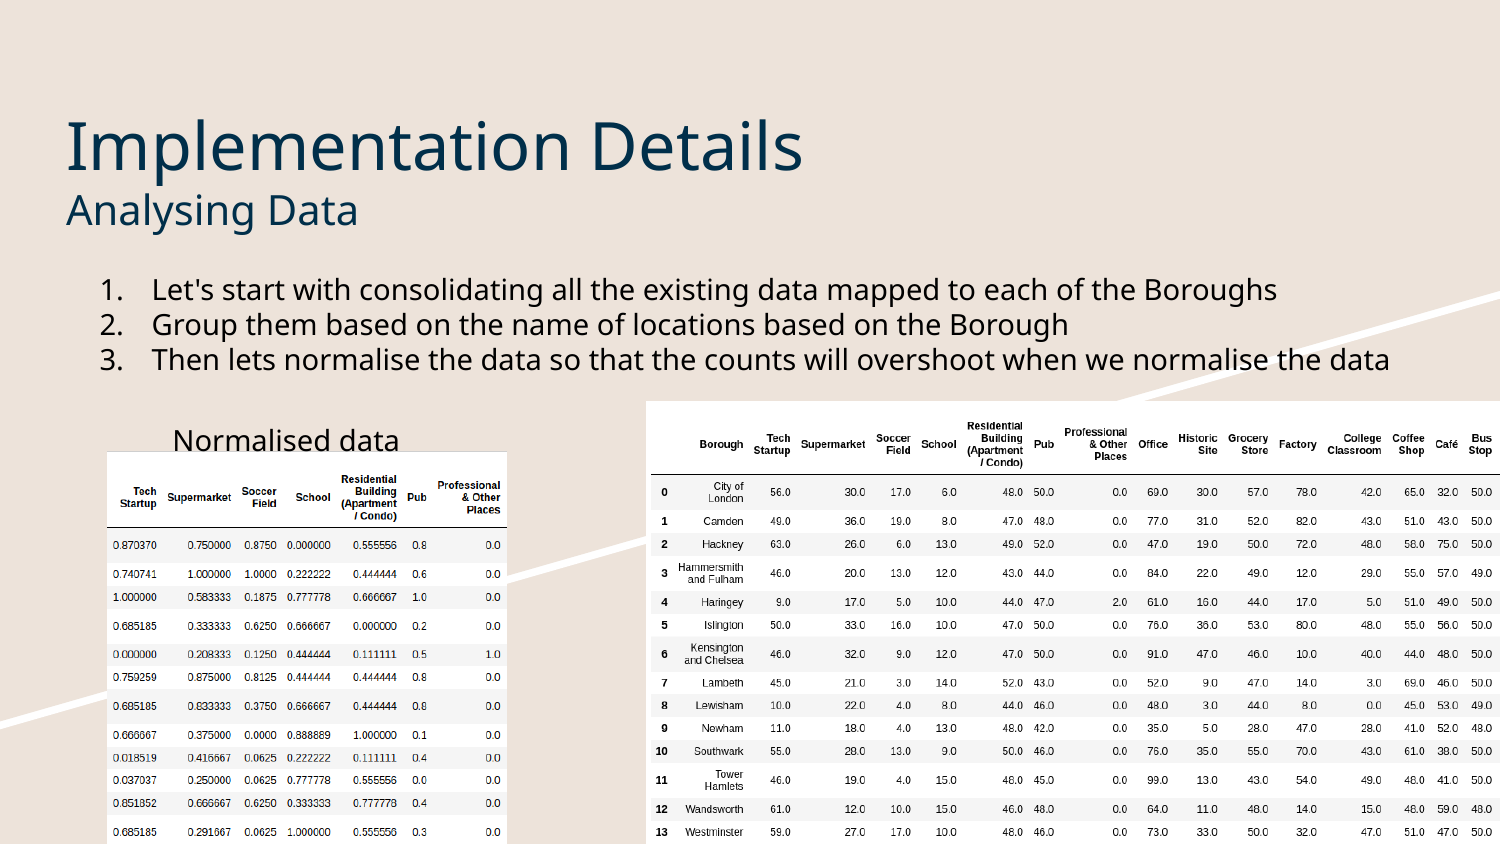

# Implementation Details Analysing Data
Let's start with consolidating all the existing data mapped to each of the Boroughs
Group them based on the name of locations based on the Borough
Then lets normalise the data so that the counts will overshoot when we normalise the data
Normalised data